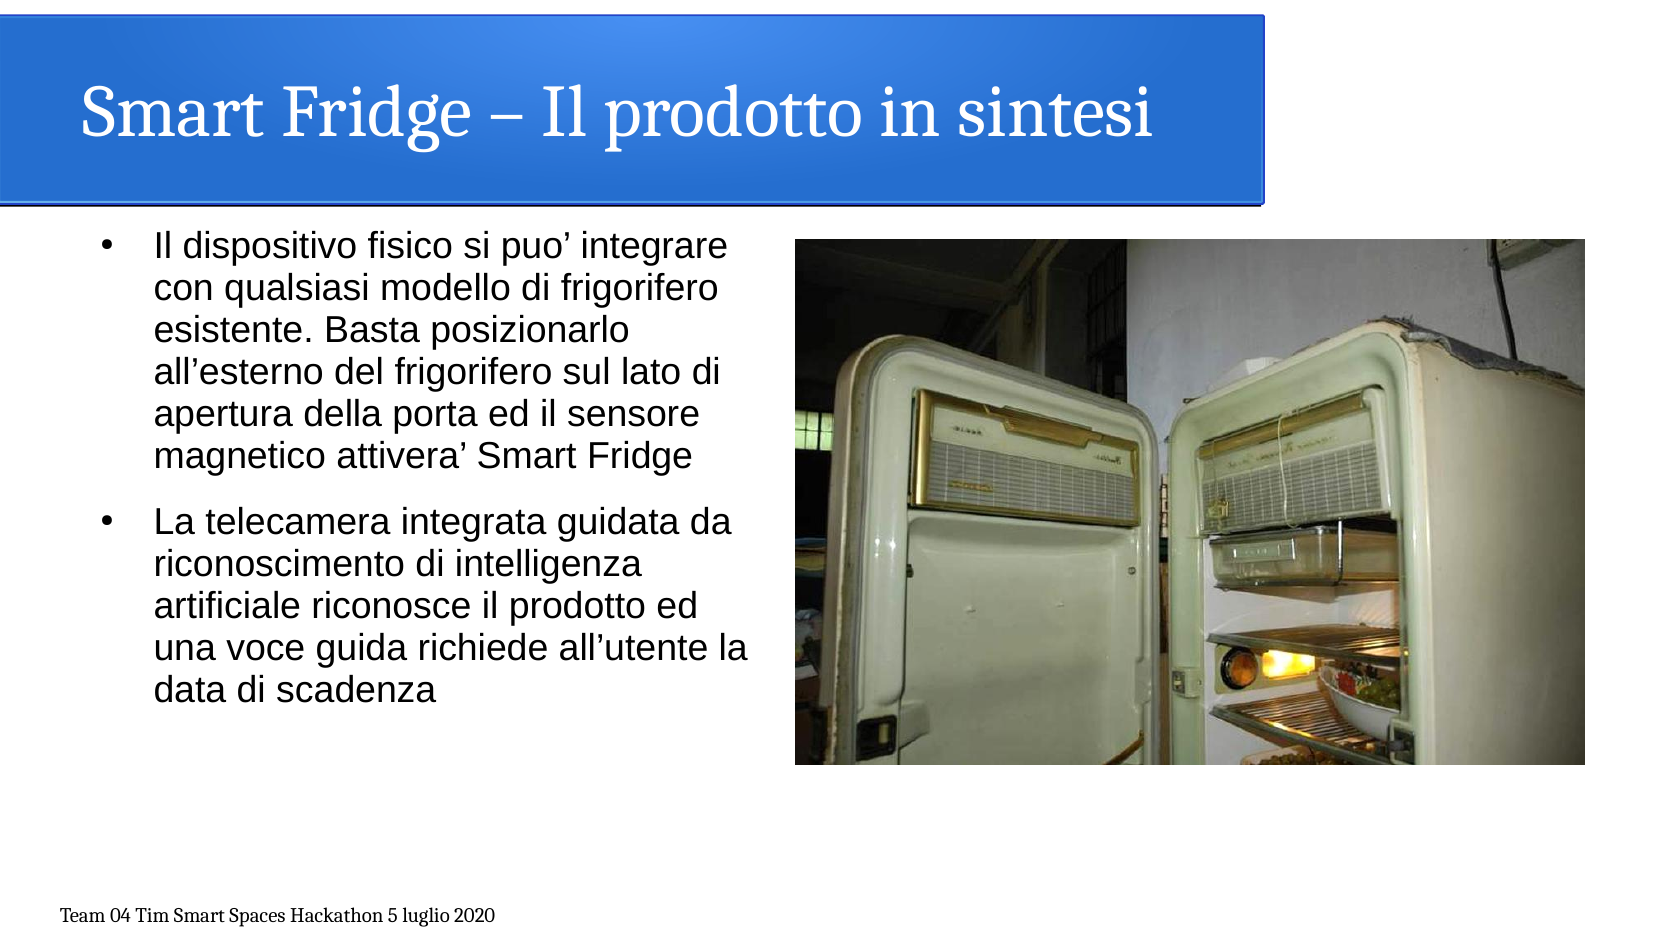

# Smart Fridge – Il prodotto in sintesi
Il dispositivo fisico si puo’ integrare con qualsiasi modello di frigorifero esistente. Basta posizionarlo all’esterno del frigorifero sul lato di apertura della porta ed il sensore magnetico attivera’ Smart Fridge
La telecamera integrata guidata da riconoscimento di intelligenza artificiale riconosce il prodotto ed una voce guida richiede all’utente la data di scadenza
Team 04 Tim Smart Spaces Hackathon 5 luglio 2020